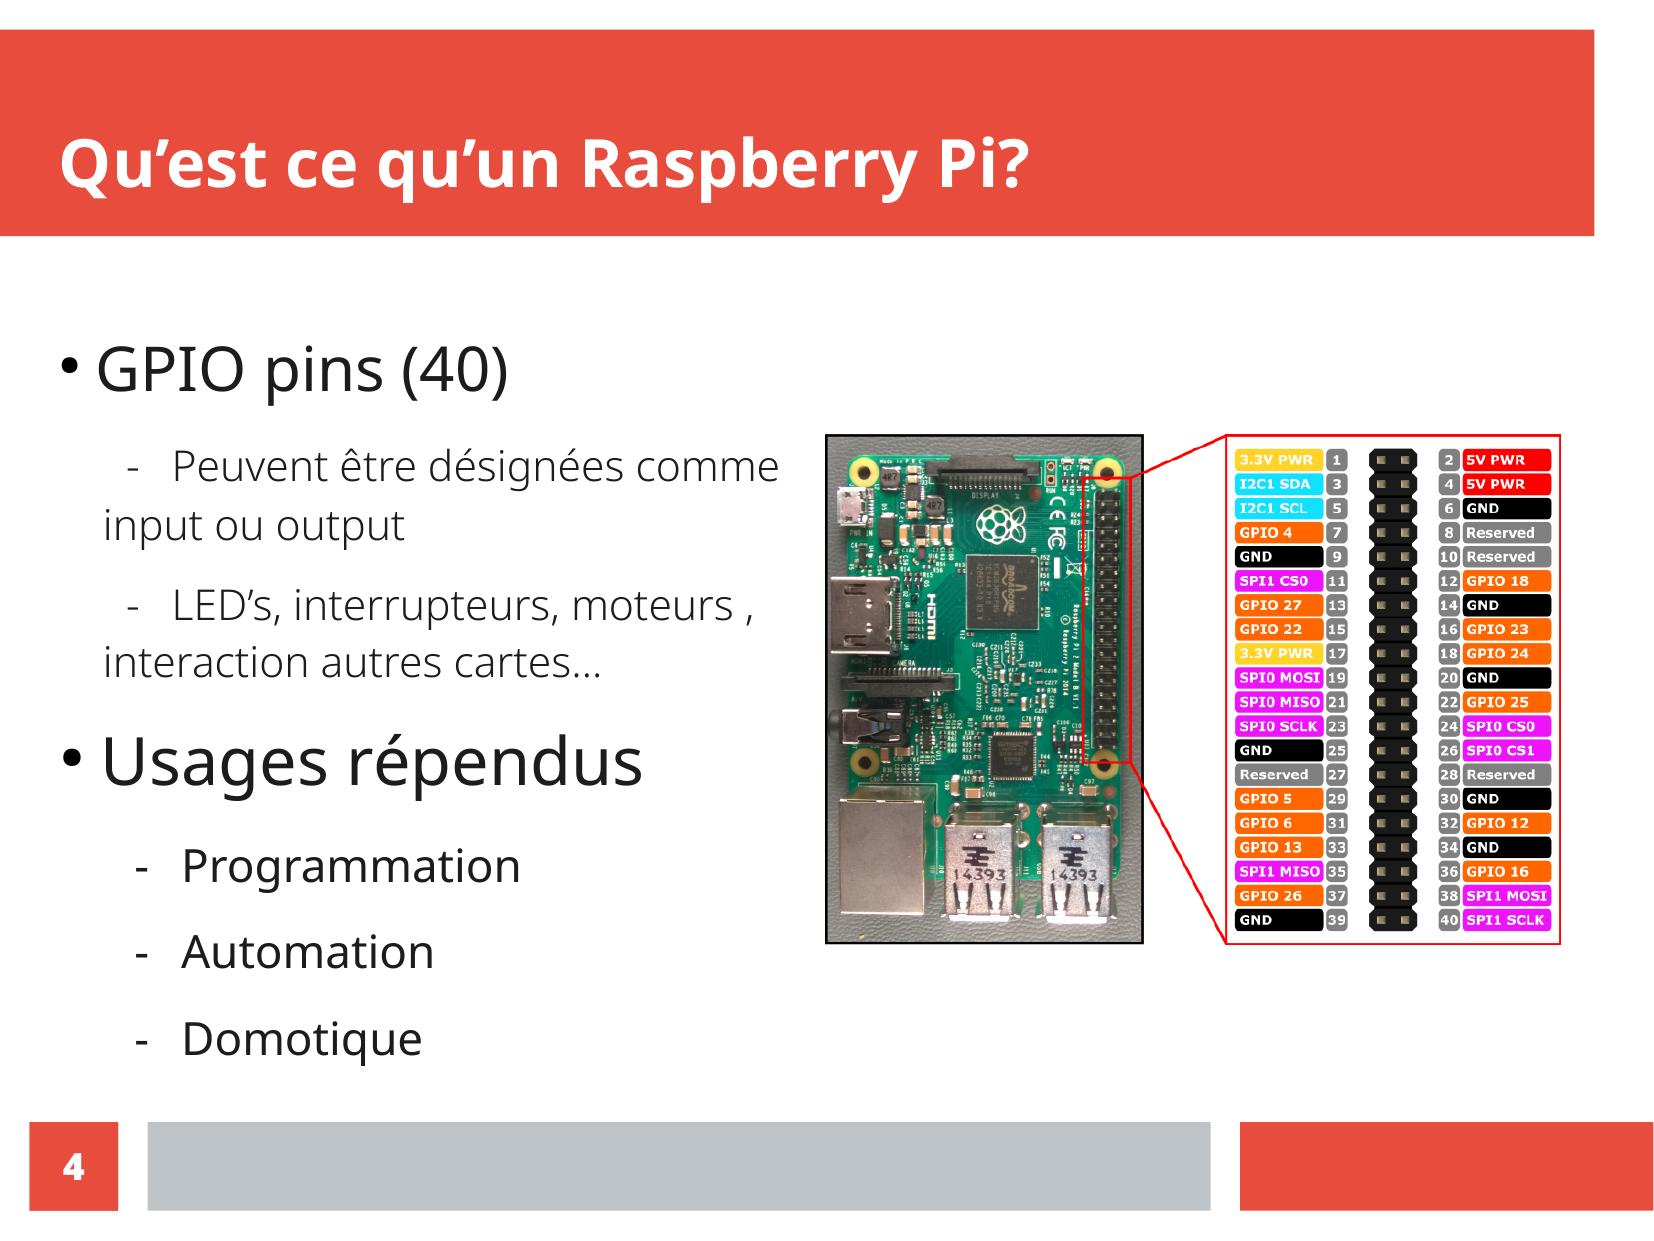

# Qu’est ce qu’un Raspberry Pi?
 GPIO pins (40)
-	Peuvent être désignées comme input ou output
-	LED’s, interrupteurs, moteurs , interaction autres cartes…
 Usages répendus
-	Programmation
-	Automation
-	Domotique
4